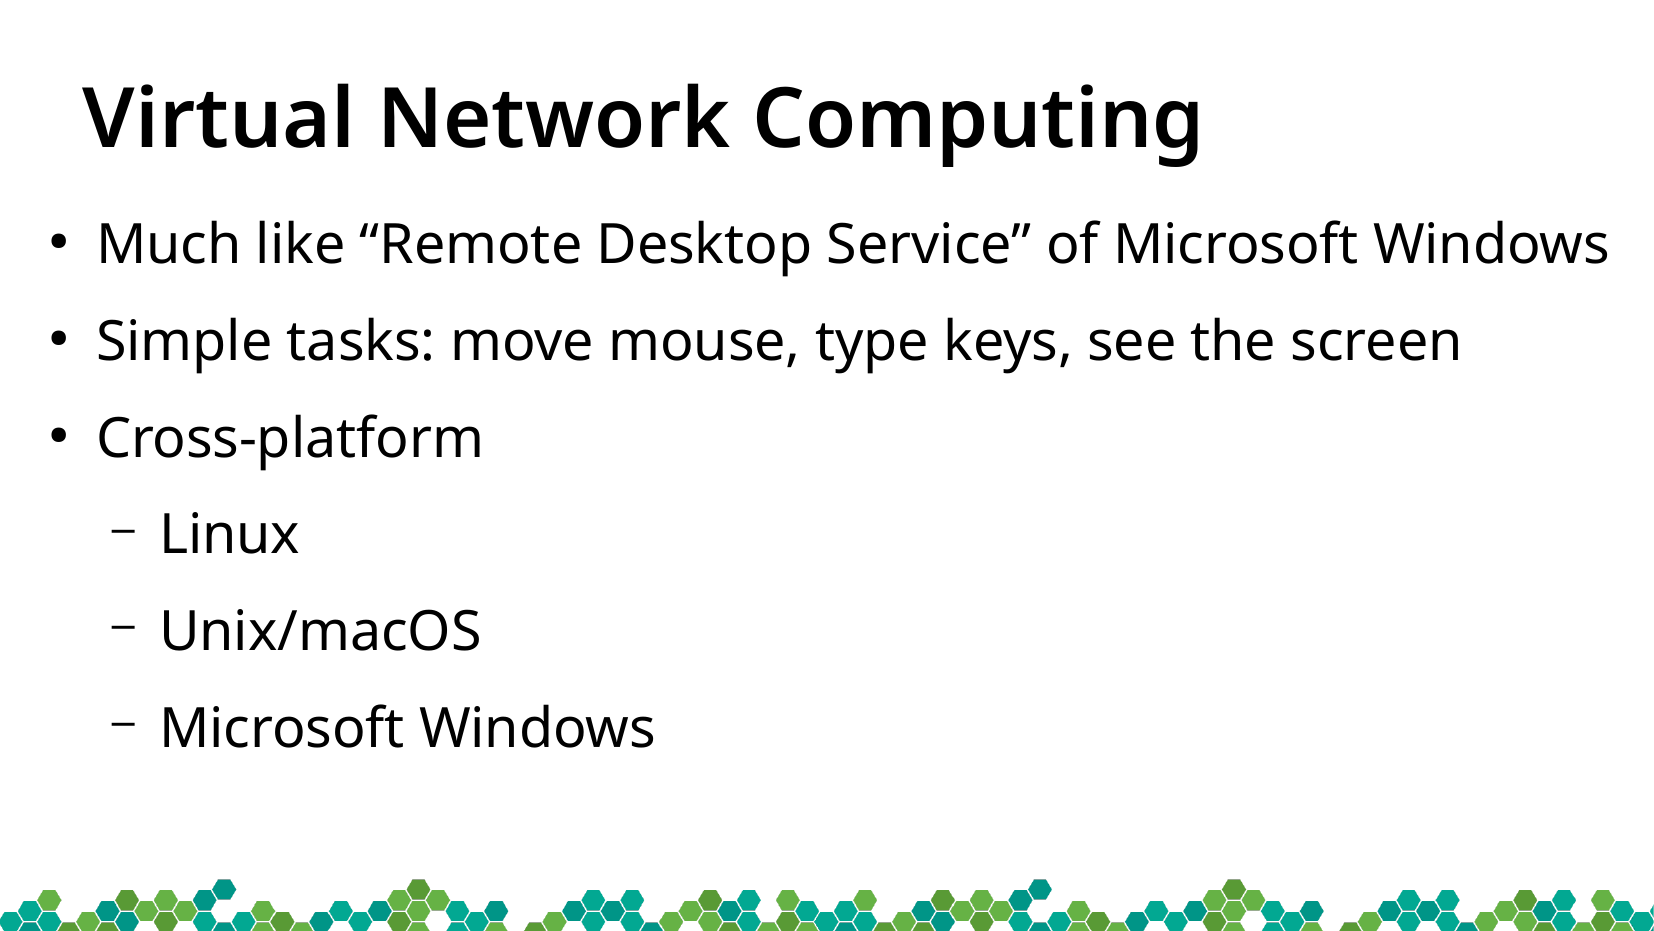

# Virtual Network Computing
Much like “Remote Desktop Service” of Microsoft Windows
Simple tasks: move mouse, type keys, see the screen
Cross-platform
Linux
Unix/macOS
Microsoft Windows